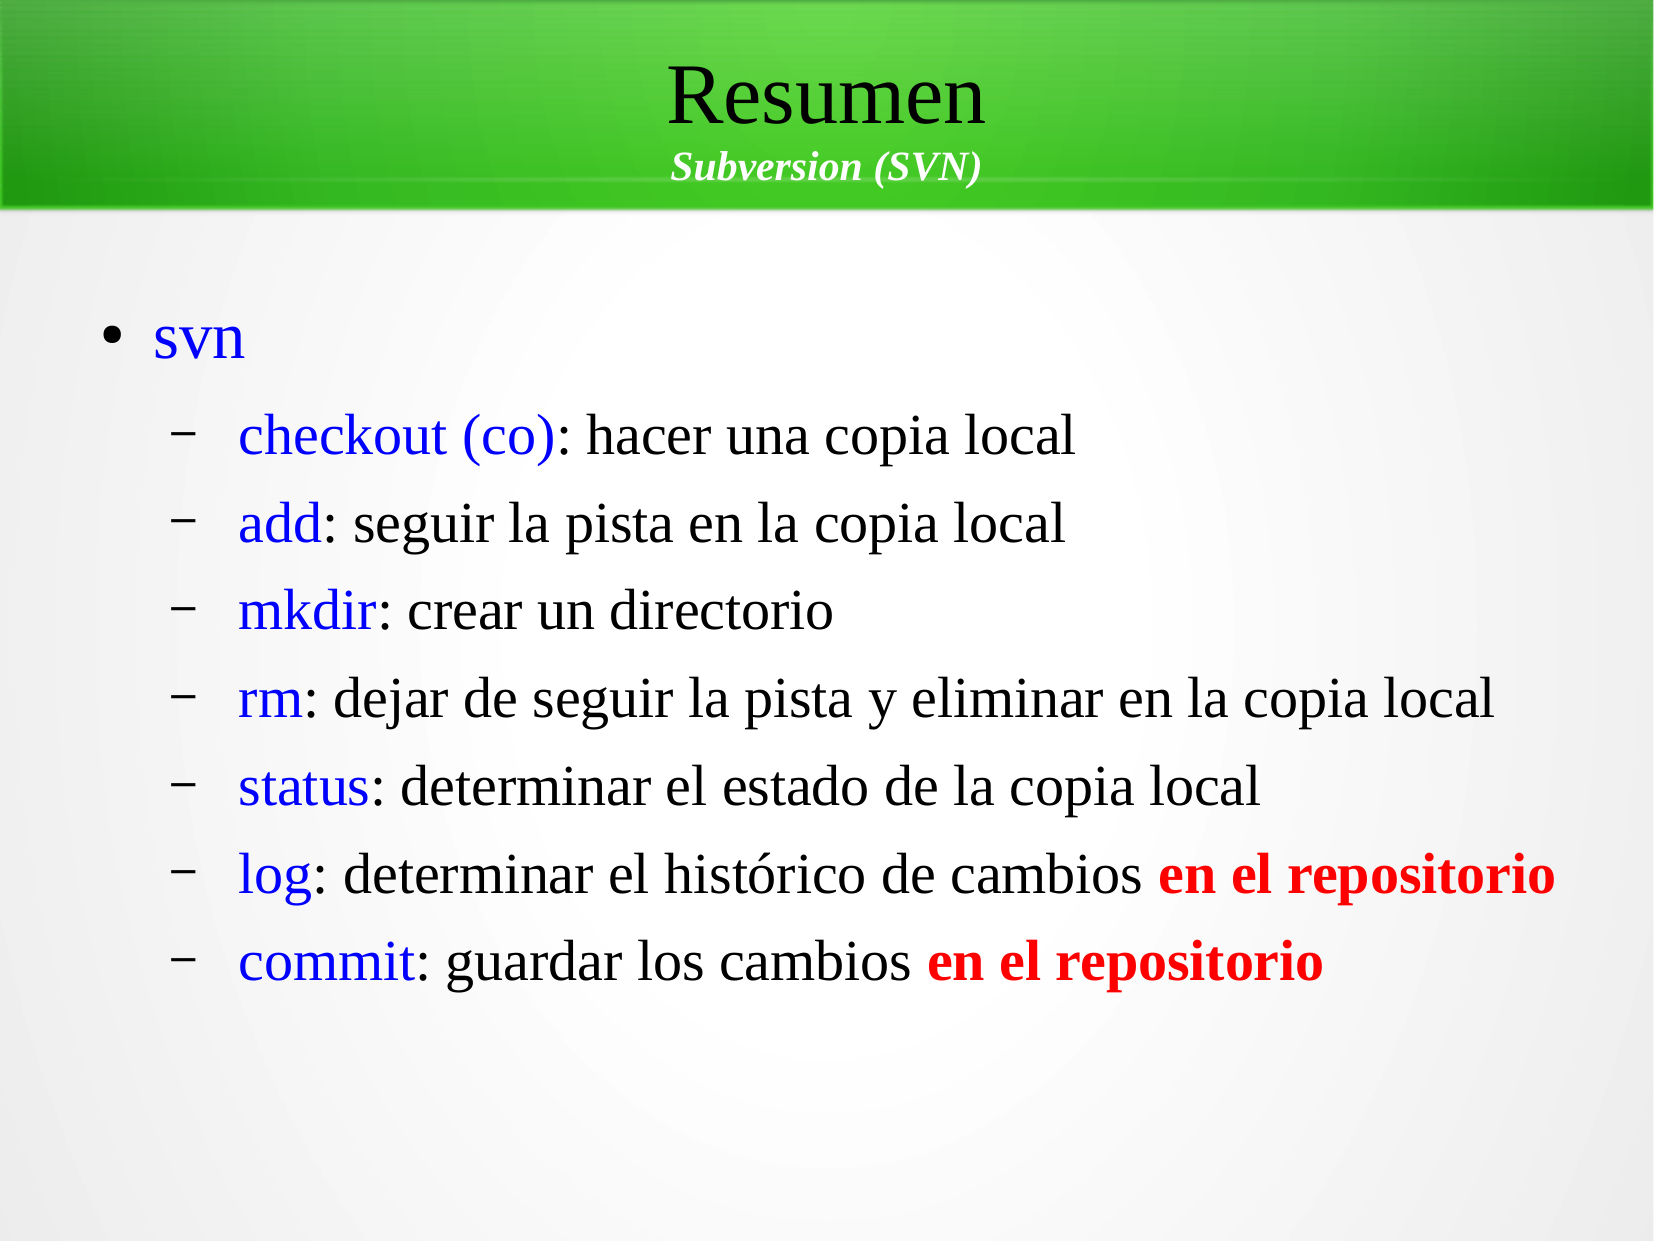

# Resumen Subversion (SVN)
svn
 checkout (co): hacer una copia local
 add: seguir la pista en la copia local
 mkdir: crear un directorio
 rm: dejar de seguir la pista y eliminar en la copia local
 status: determinar el estado de la copia local
 log: determinar el histórico de cambios en el repositorio
 commit: guardar los cambios en el repositorio